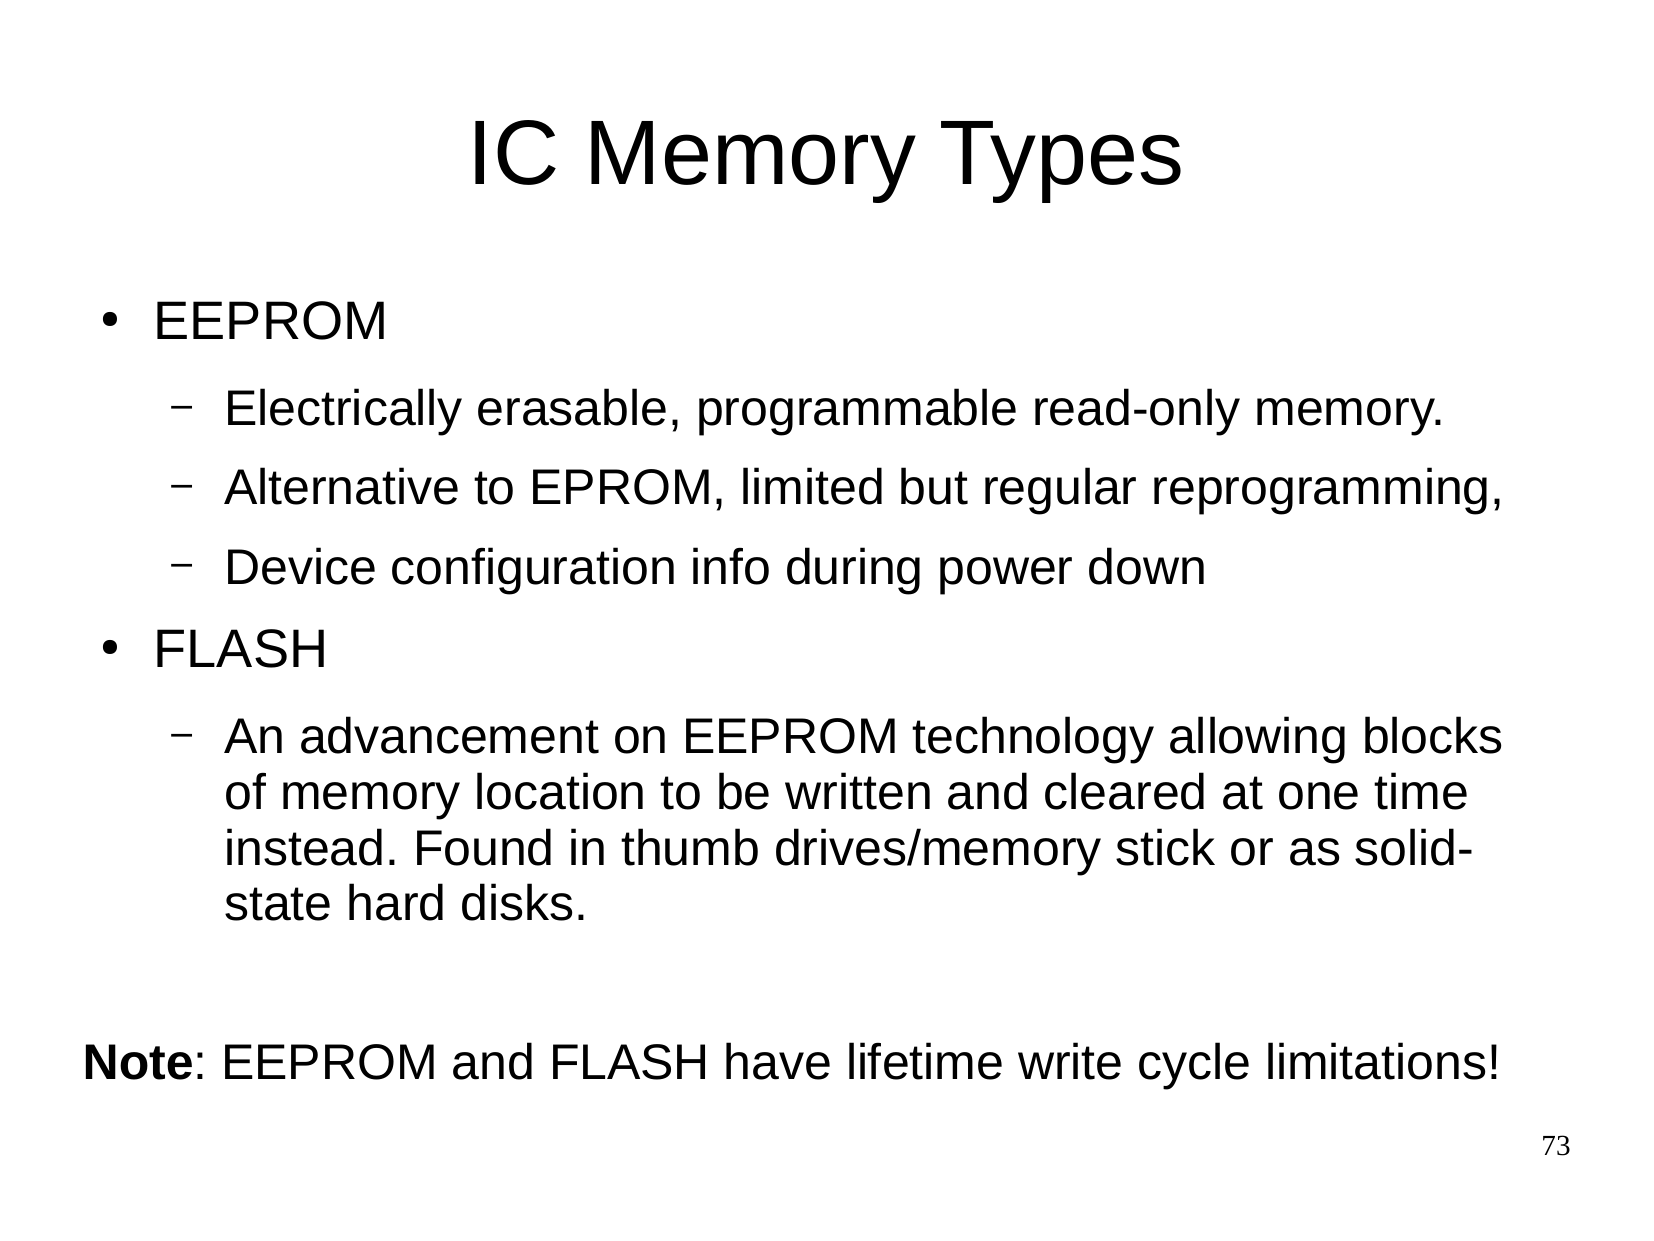

# IC Memory Types
EEPROM
Electrically erasable, programmable read-only memory.
Alternative to EPROM, limited but regular reprogramming,
Device configuration info during power down
FLASH
An advancement on EEPROM technology allowing blocks of memory location to be written and cleared at one time instead. Found in thumb drives/memory stick or as solid-state hard disks.
Note: EEPROM and FLASH have lifetime write cycle limitations!
73